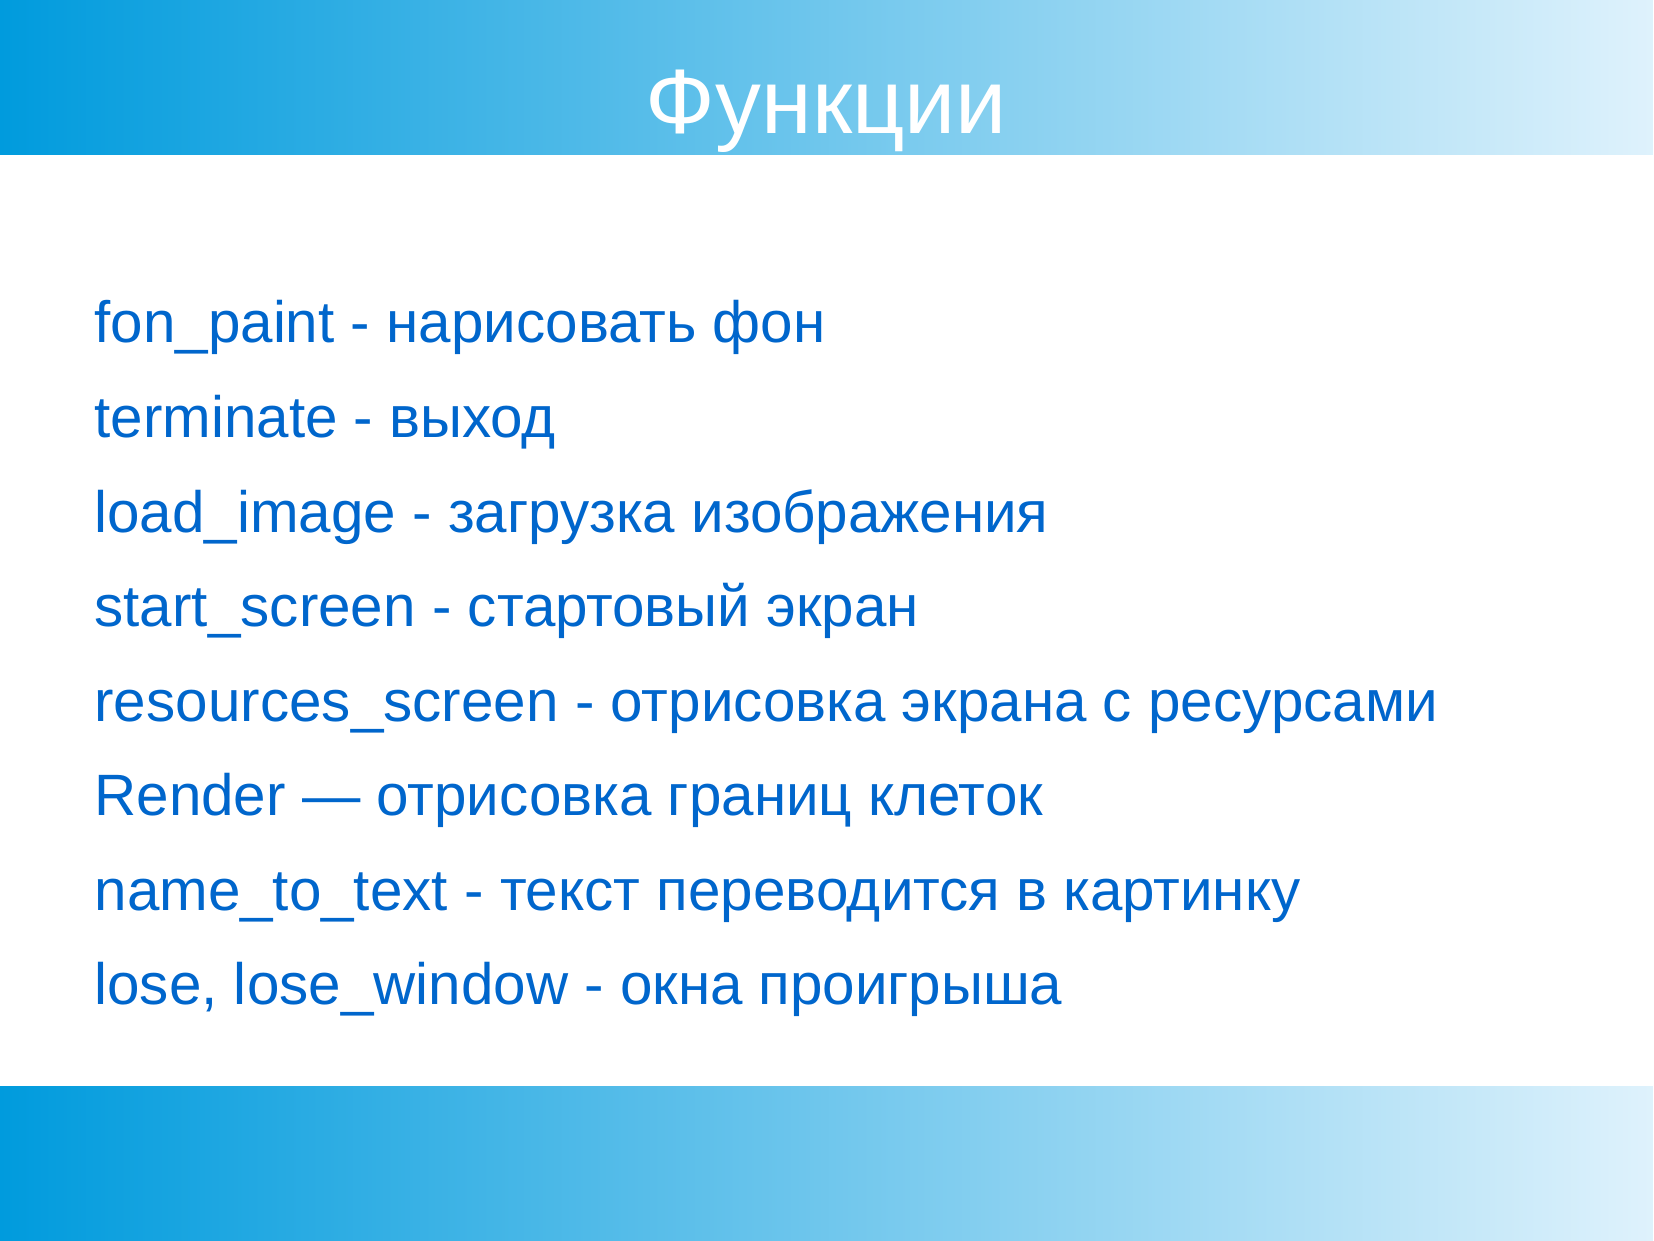

# Функции
fon_paint - нарисовать фон
terminate - выход
load_image - загрузка изображения
start_screen - стартовый экран
resources_screen - отрисовка экрана с ресурсами
Render — отрисовка границ клеток
name_to_text - текст переводится в картинку
lose, lose_window - окна проигрыша